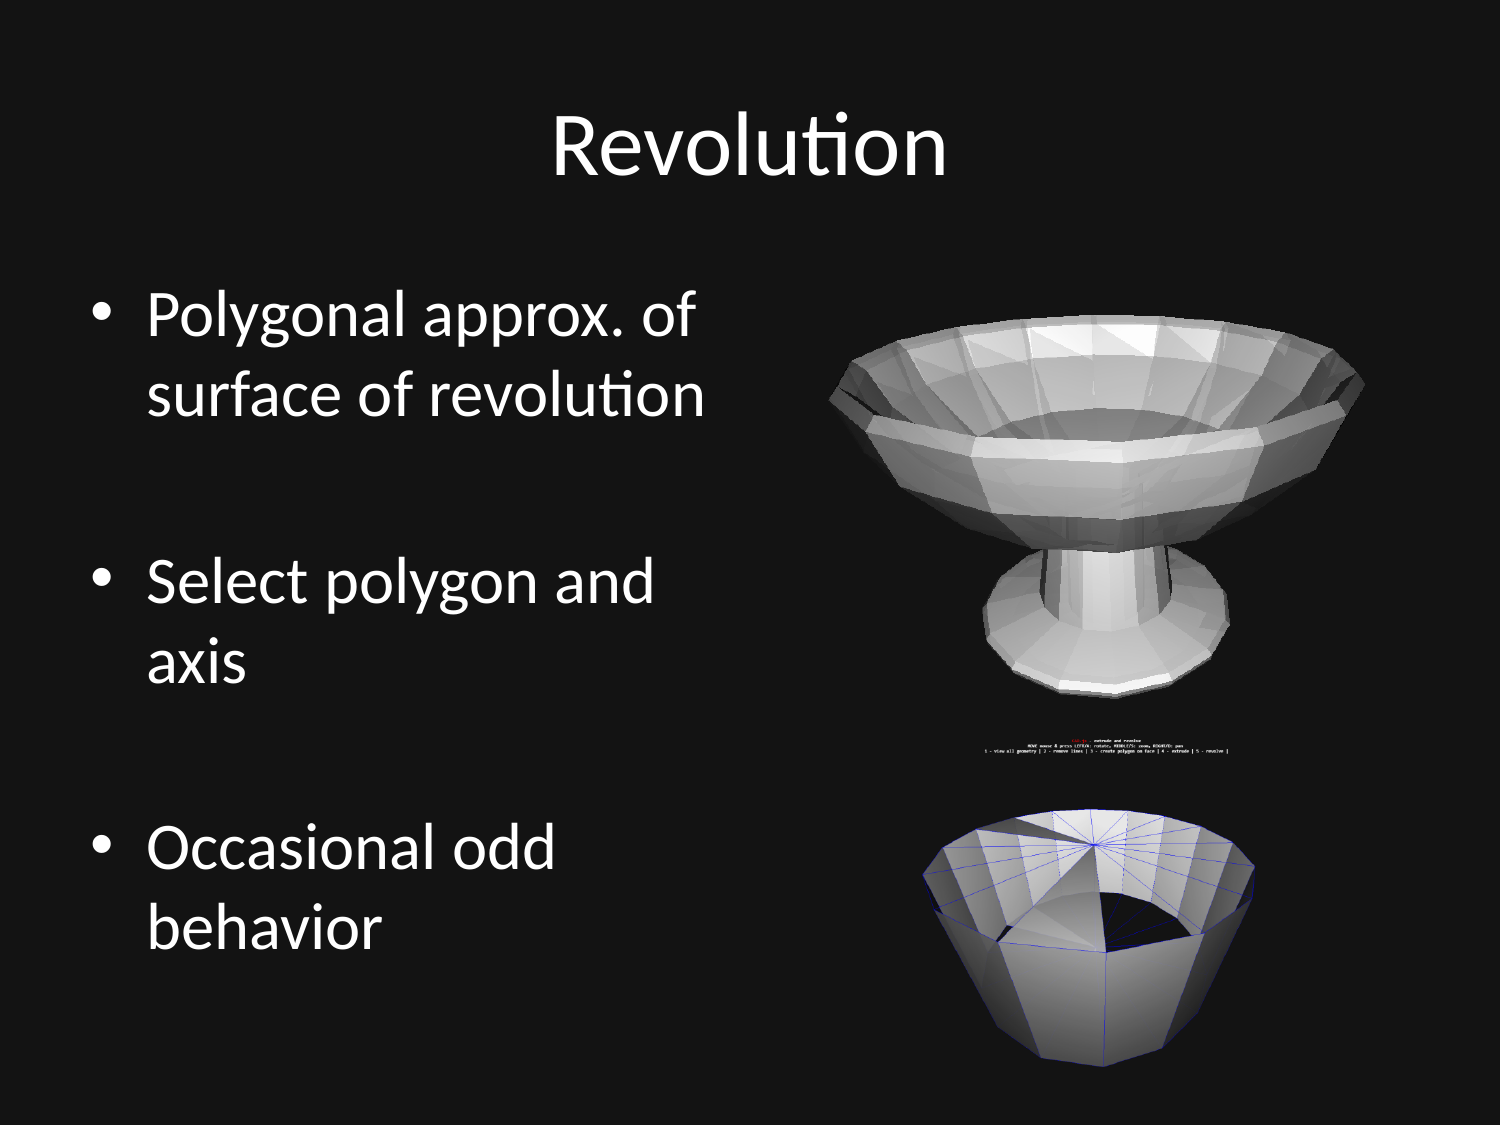

# Revolution
Polygonal approx. of surface of revolution
Select polygon and axis
Occasional odd behavior